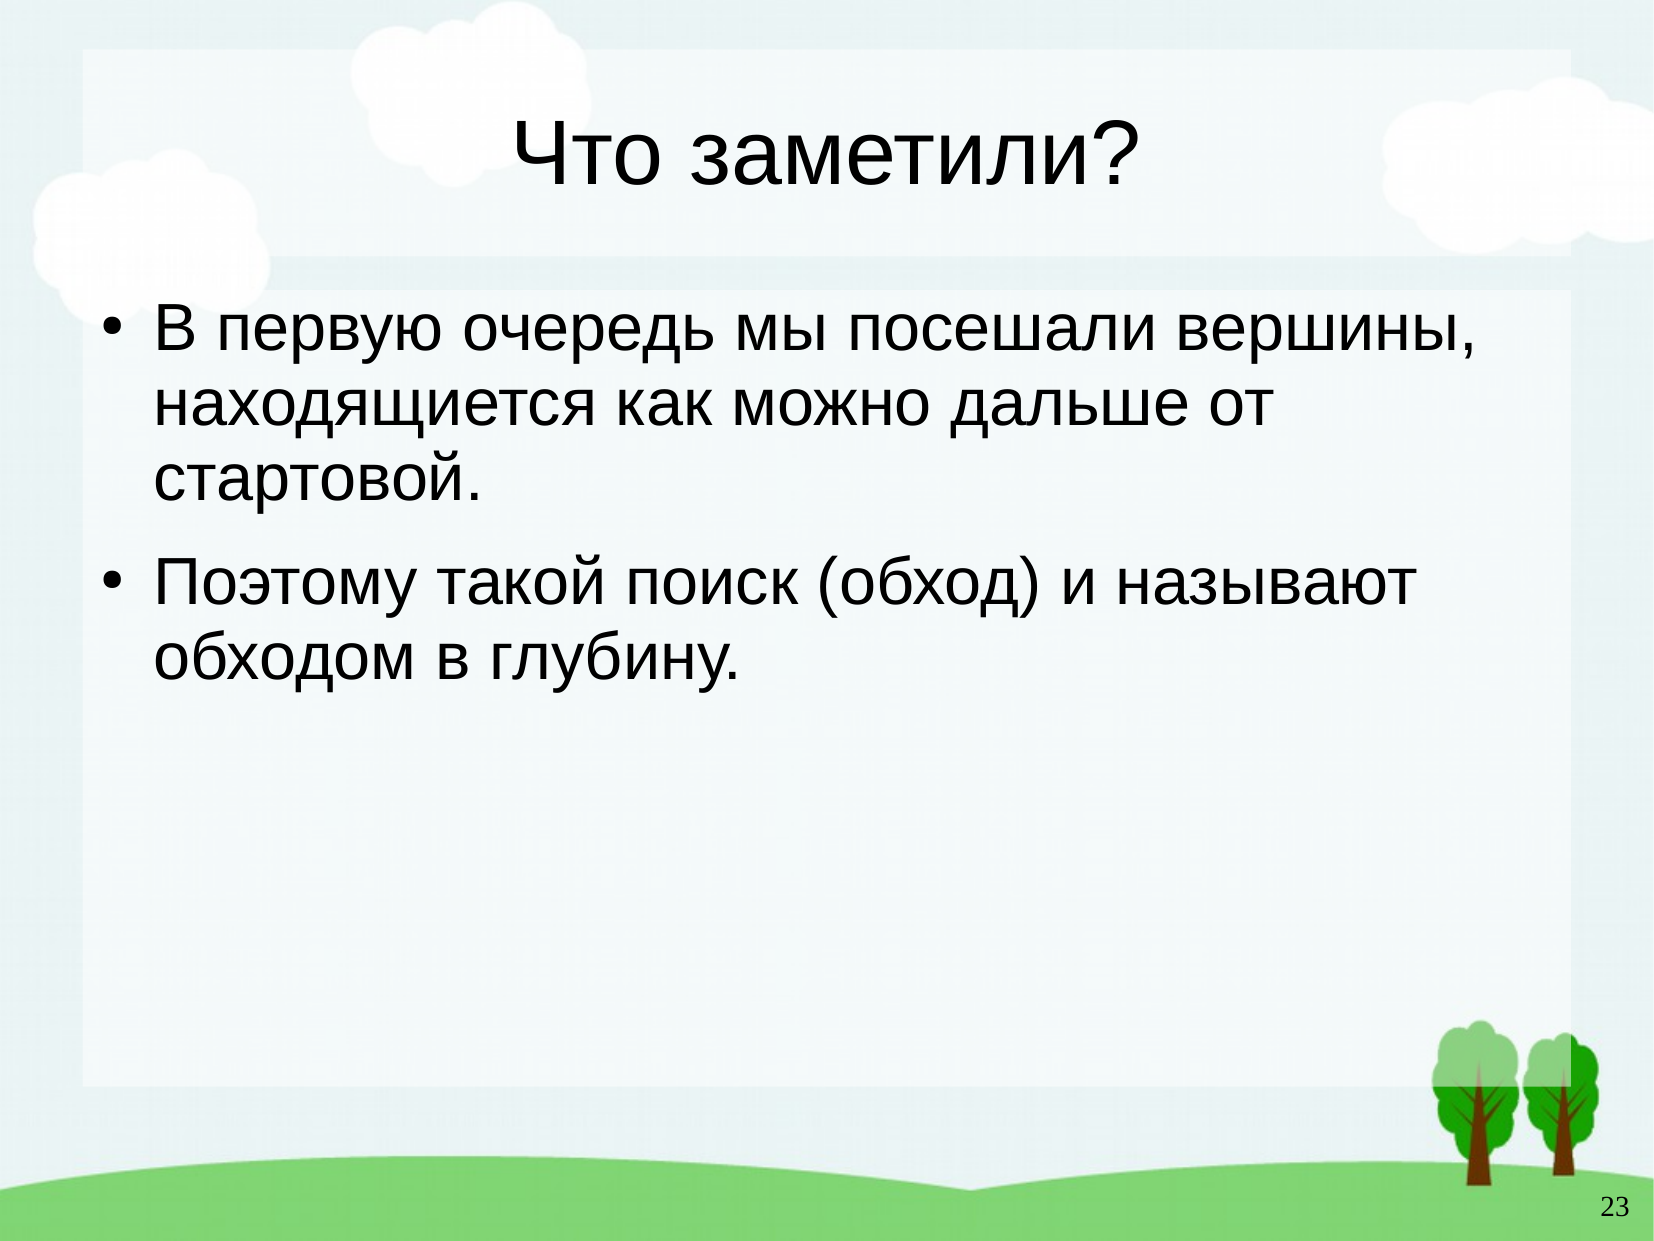

# Что заметили?
В первую очередь мы посешали вершины, находящиется как можно дальше от стартовой.
Поэтому такой поиск (обход) и называют обходом в глубину.
23